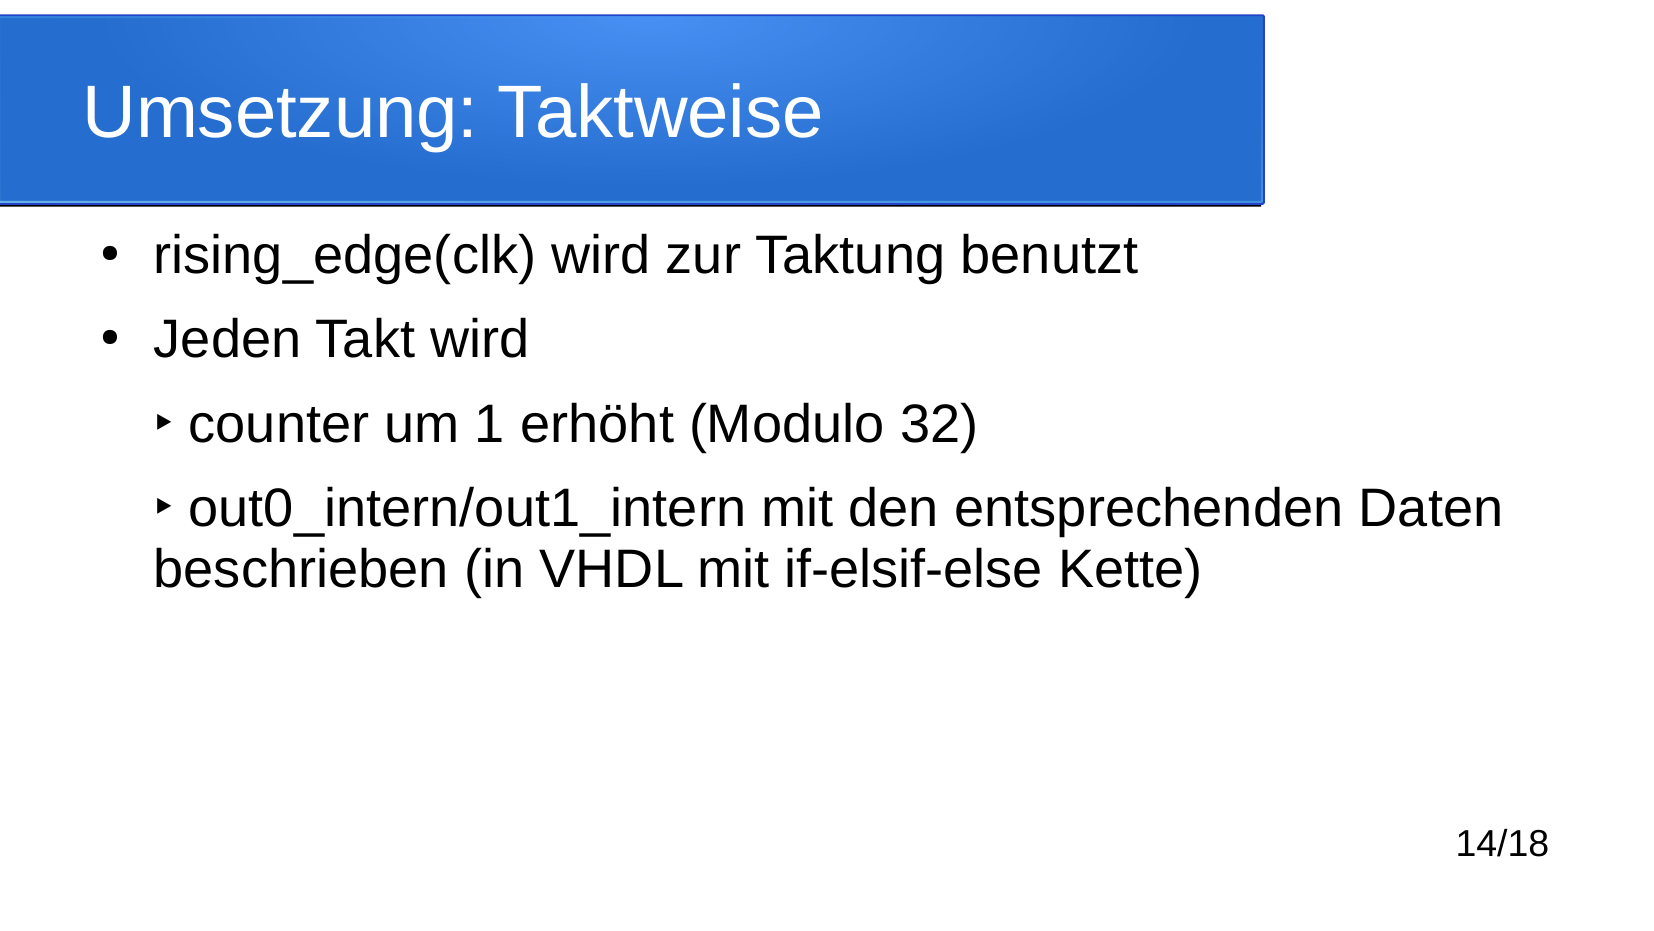

# Umsetzung: Taktweise
rising_edge(clk) wird zur Taktung benutzt
Jeden Takt wird
‣ counter um 1 erhöht (Modulo 32)
‣ out0_intern/out1_intern mit den entsprechenden Daten beschrieben (in VHDL mit if-elsif-else Kette)
14/18